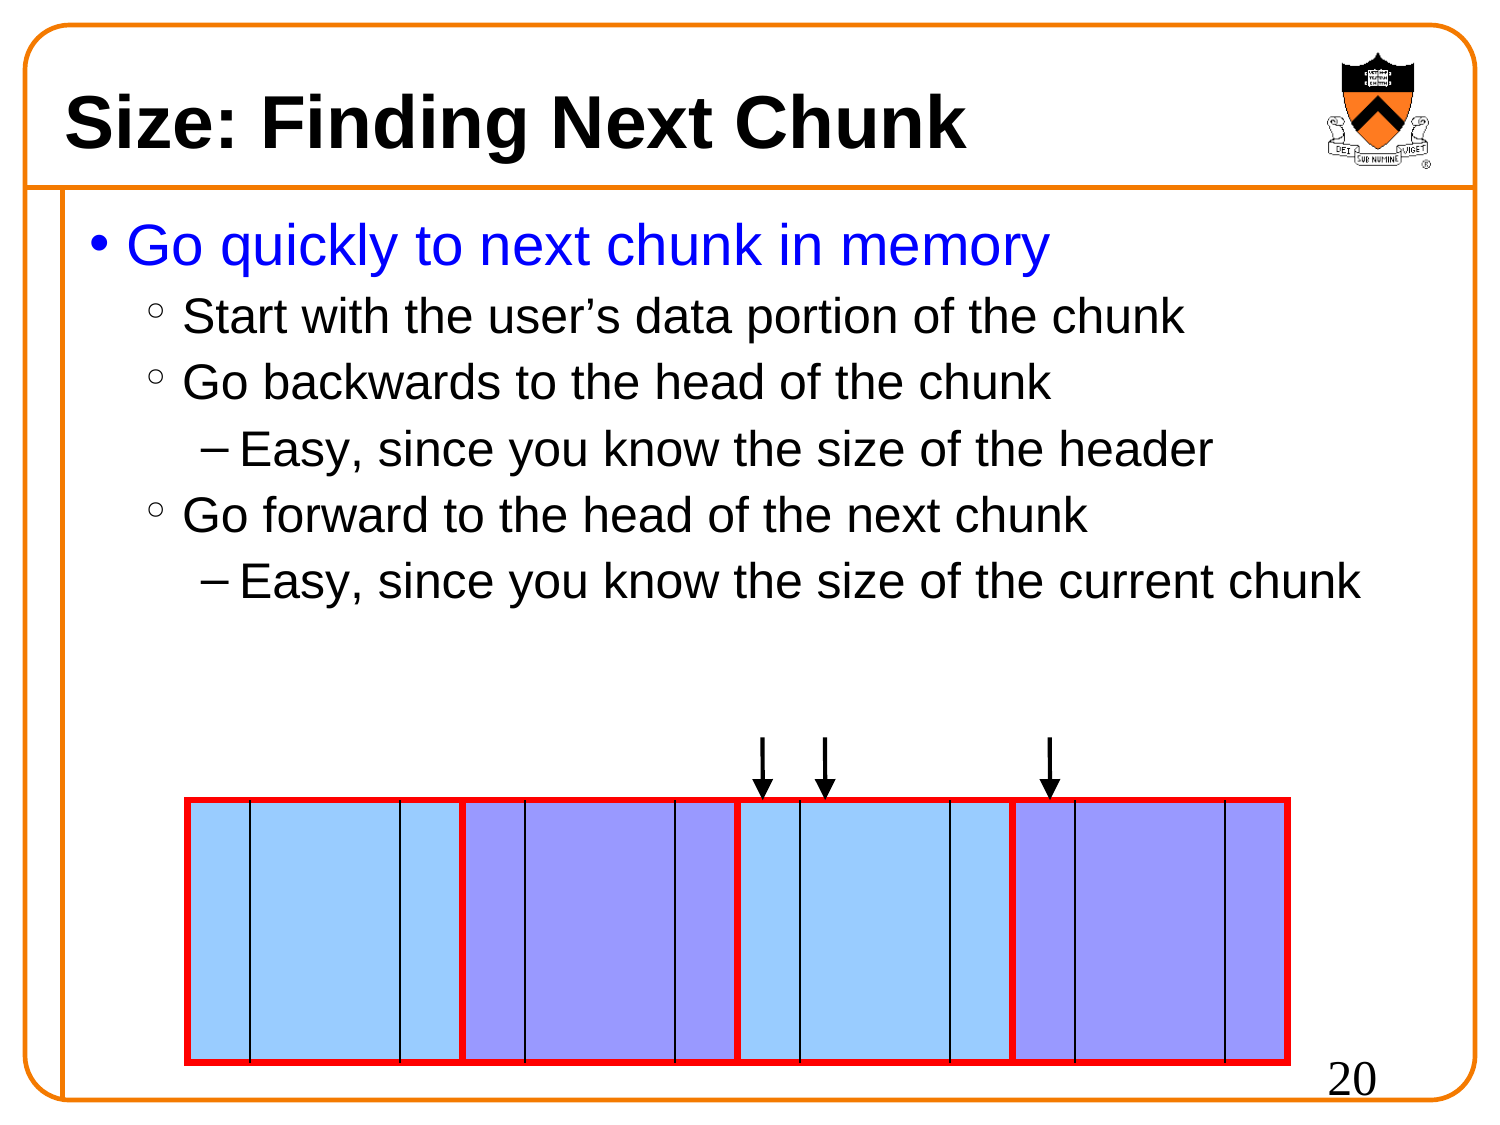

# Size: Finding Next Chunk
Go quickly to next chunk in memory
Start with the user’s data portion of the chunk
Go backwards to the head of the chunk
Easy, since you know the size of the header
Go forward to the head of the next chunk
Easy, since you know the size of the current chunk
20